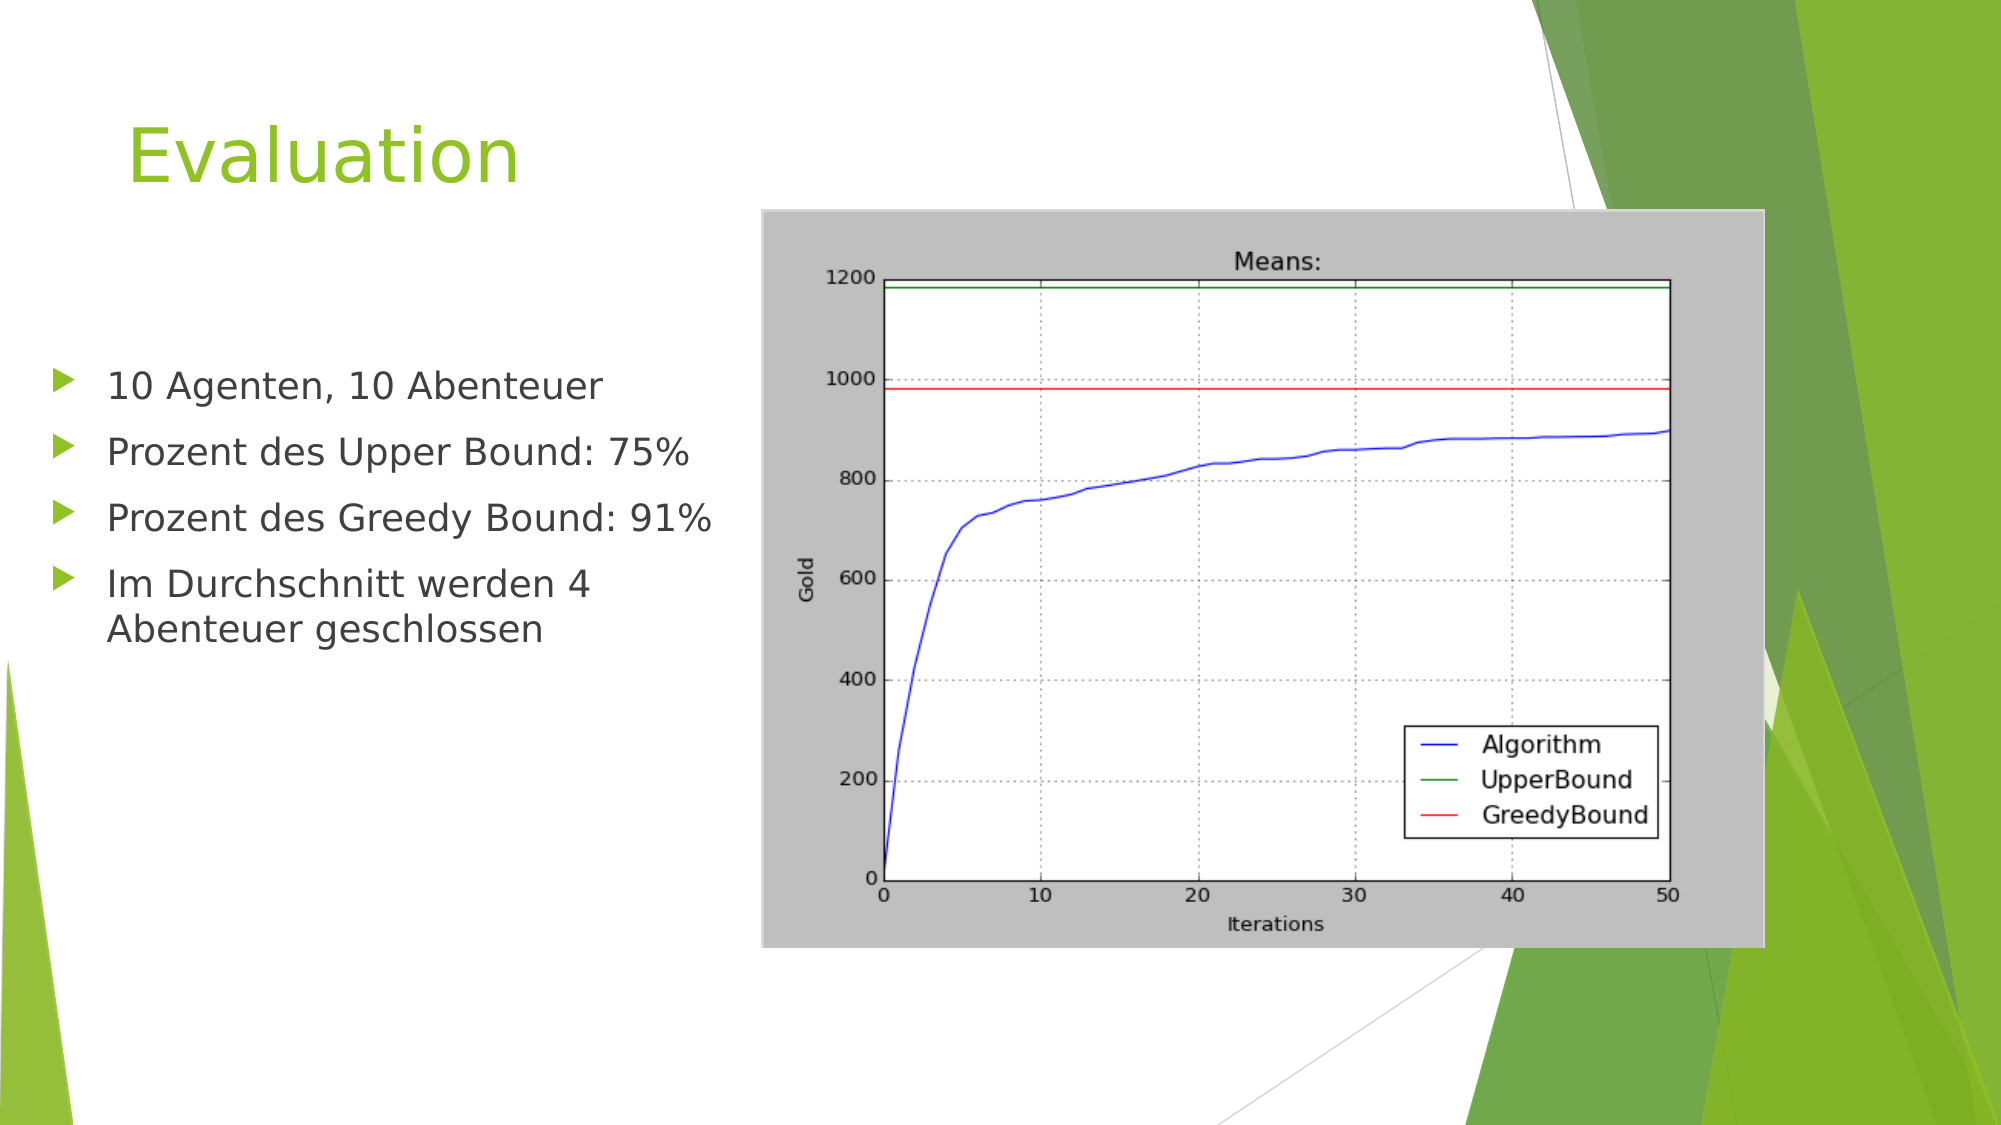

# Evaluation
10 Agenten, 10 Abenteuer
Prozent des Upper Bound: 75%
Prozent des Greedy Bound: 91%
Im Durchschnitt werden 4 Abenteuer geschlossen